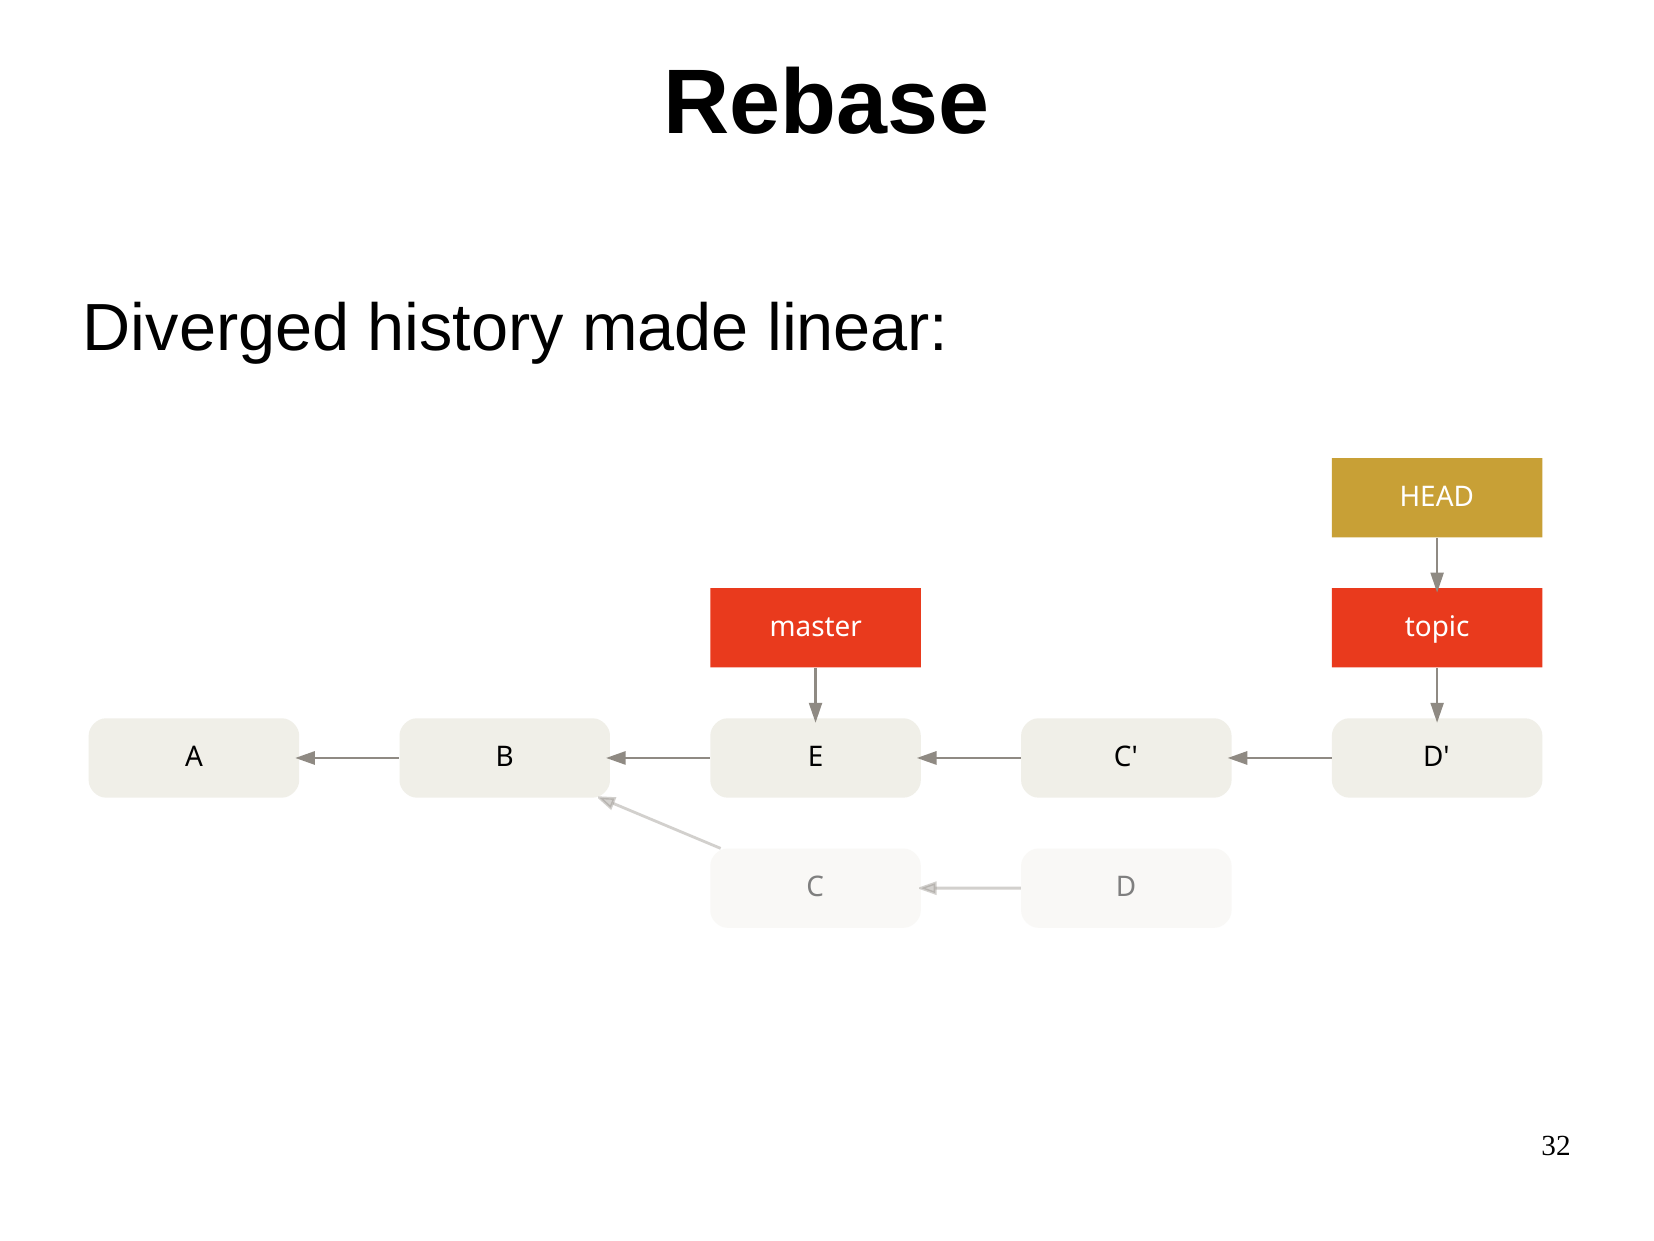

# Rebase
Diverged history made linear:
32